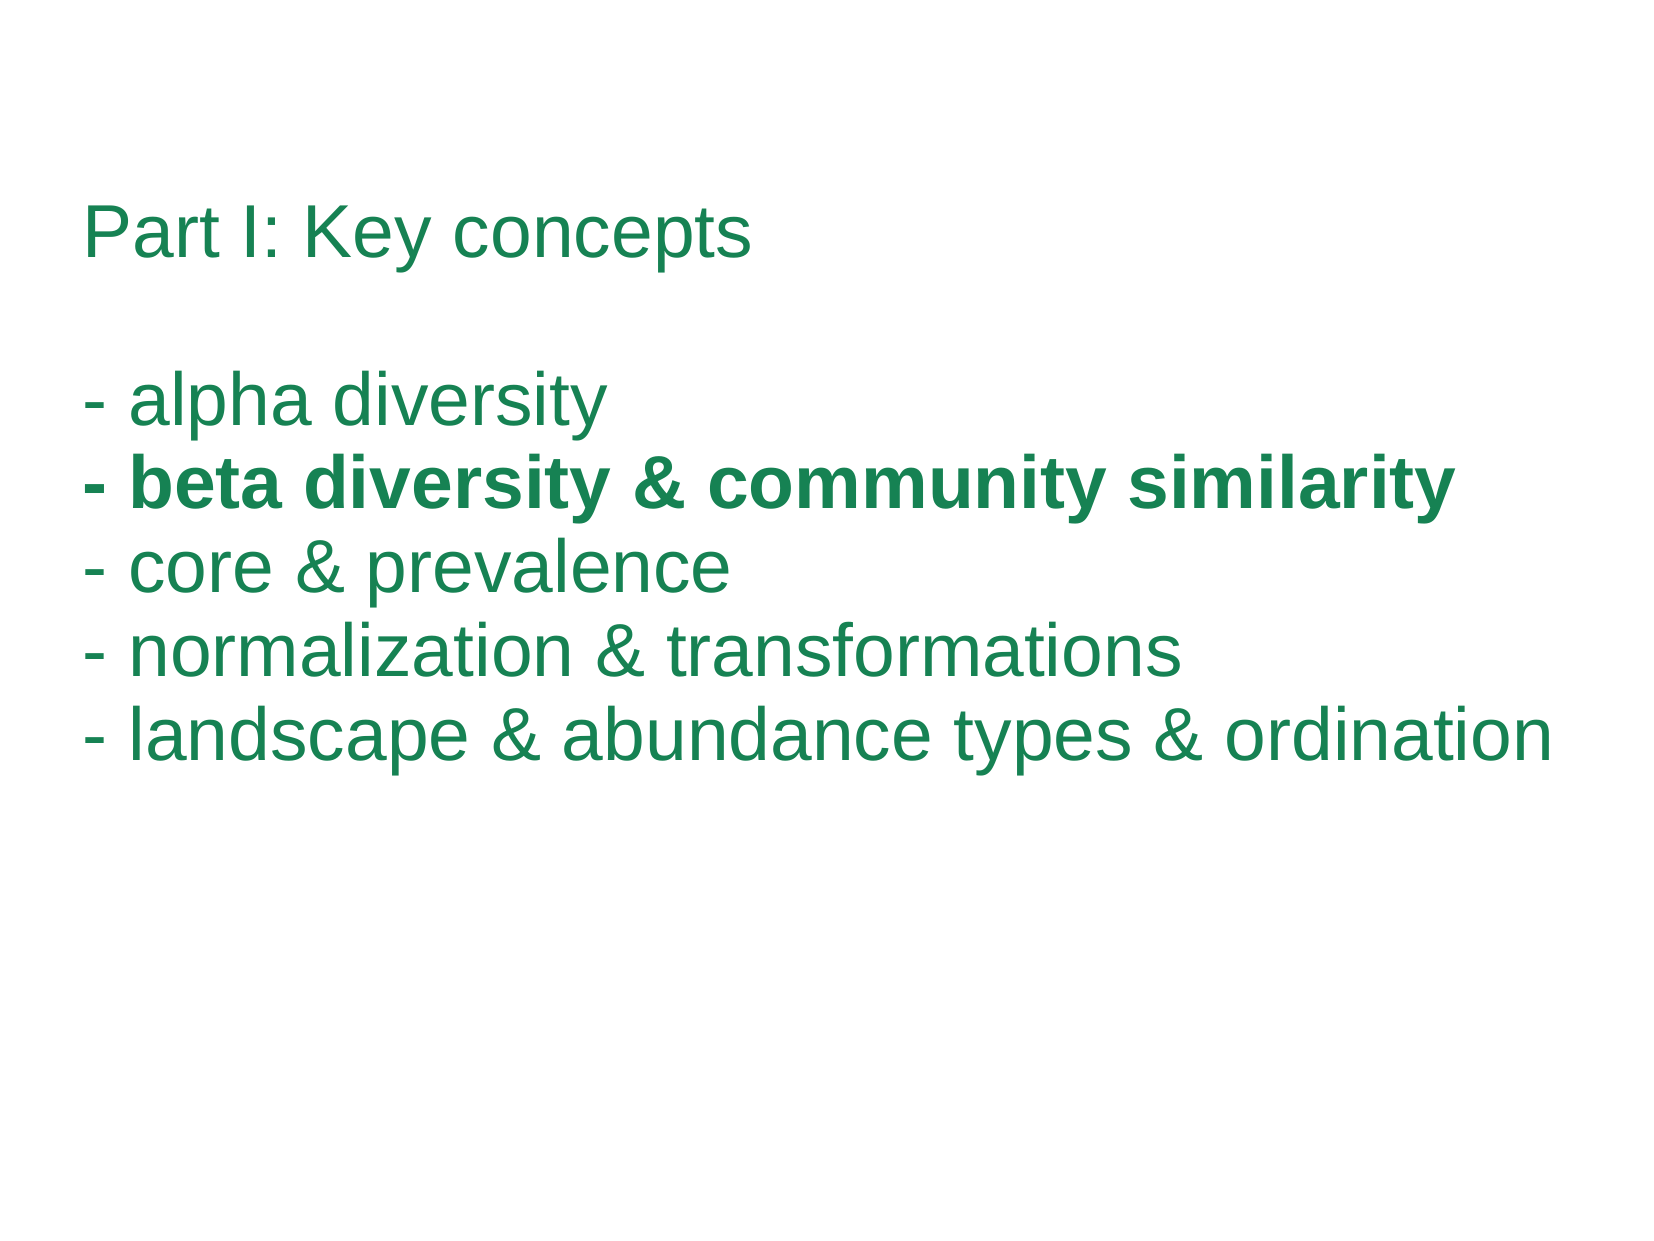

# Part I: Key concepts - alpha diversity - beta diversity & community similarity - core & prevalence - normalization & transformations - landscape & abundance types & ordination